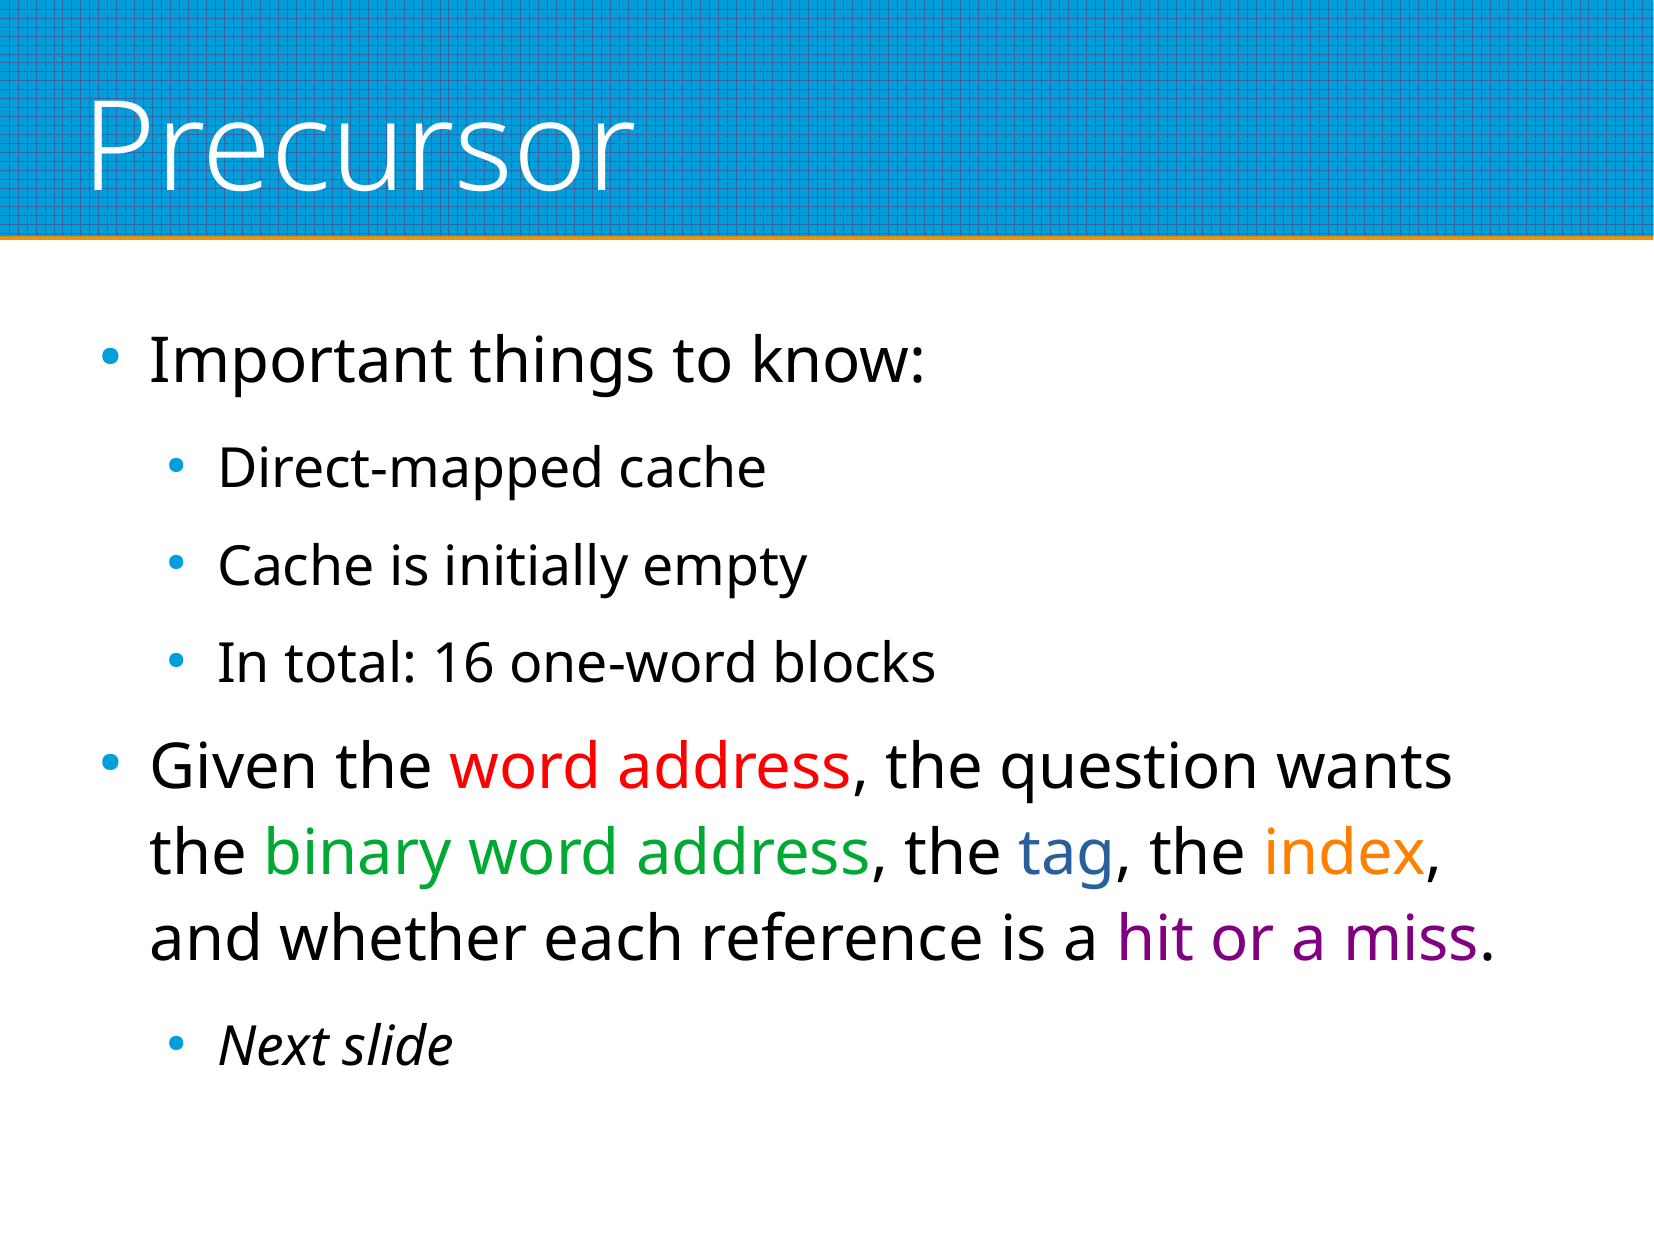

# Precursor
Important things to know:
Direct-mapped cache
Cache is initially empty
In total: 16 one-word blocks
Given the word address, the question wants the binary word address, the tag, the index, and whether each reference is a hit or a miss.
Next slide